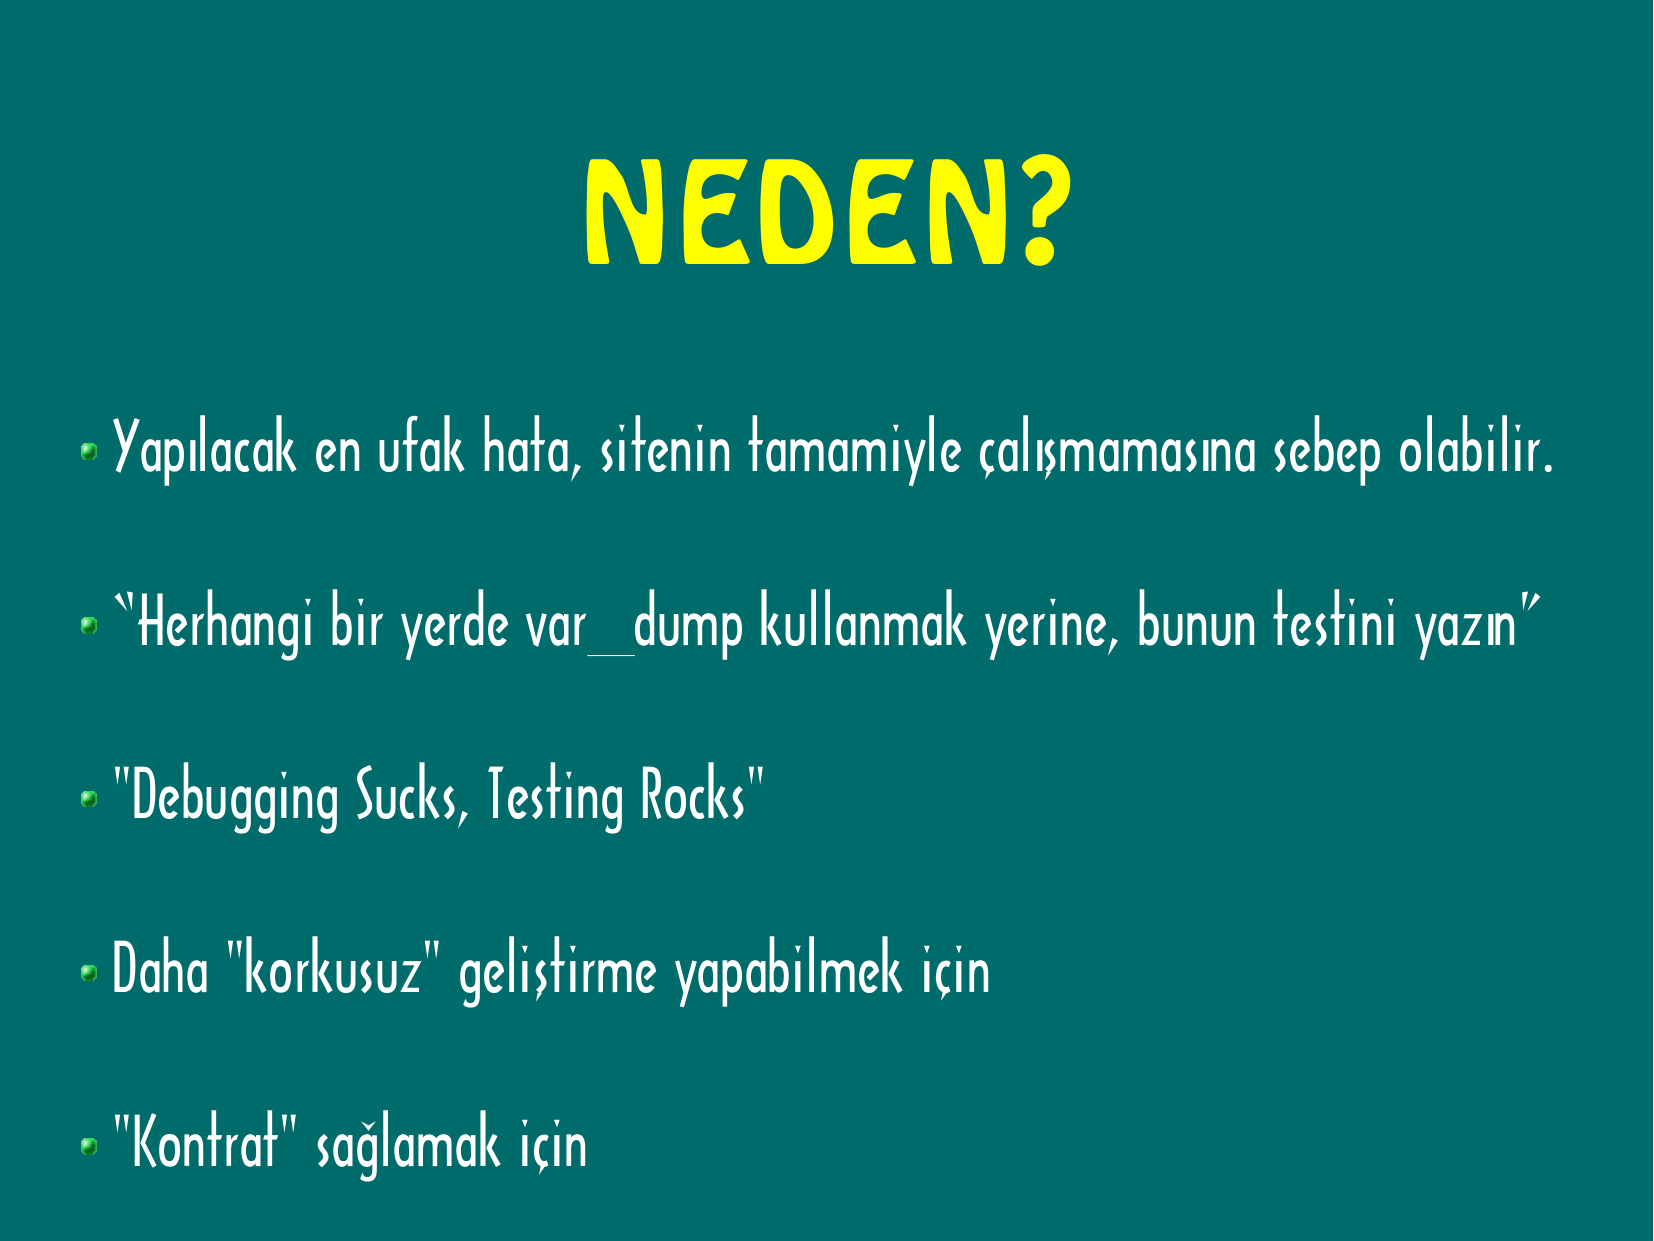

NEDEN?
 Yapılacak en ufak hata, sitenin tamamiyle çalışmamasına sebep olabilir.
 “Herhangi bir yerde var_dump kullanmak yerine, bunun testini yazın”
 "Debugging Sucks, Testing Rocks"
 Daha "korkusuz" geliştirme yapabilmek için
 "Kontrat" sağlamak için